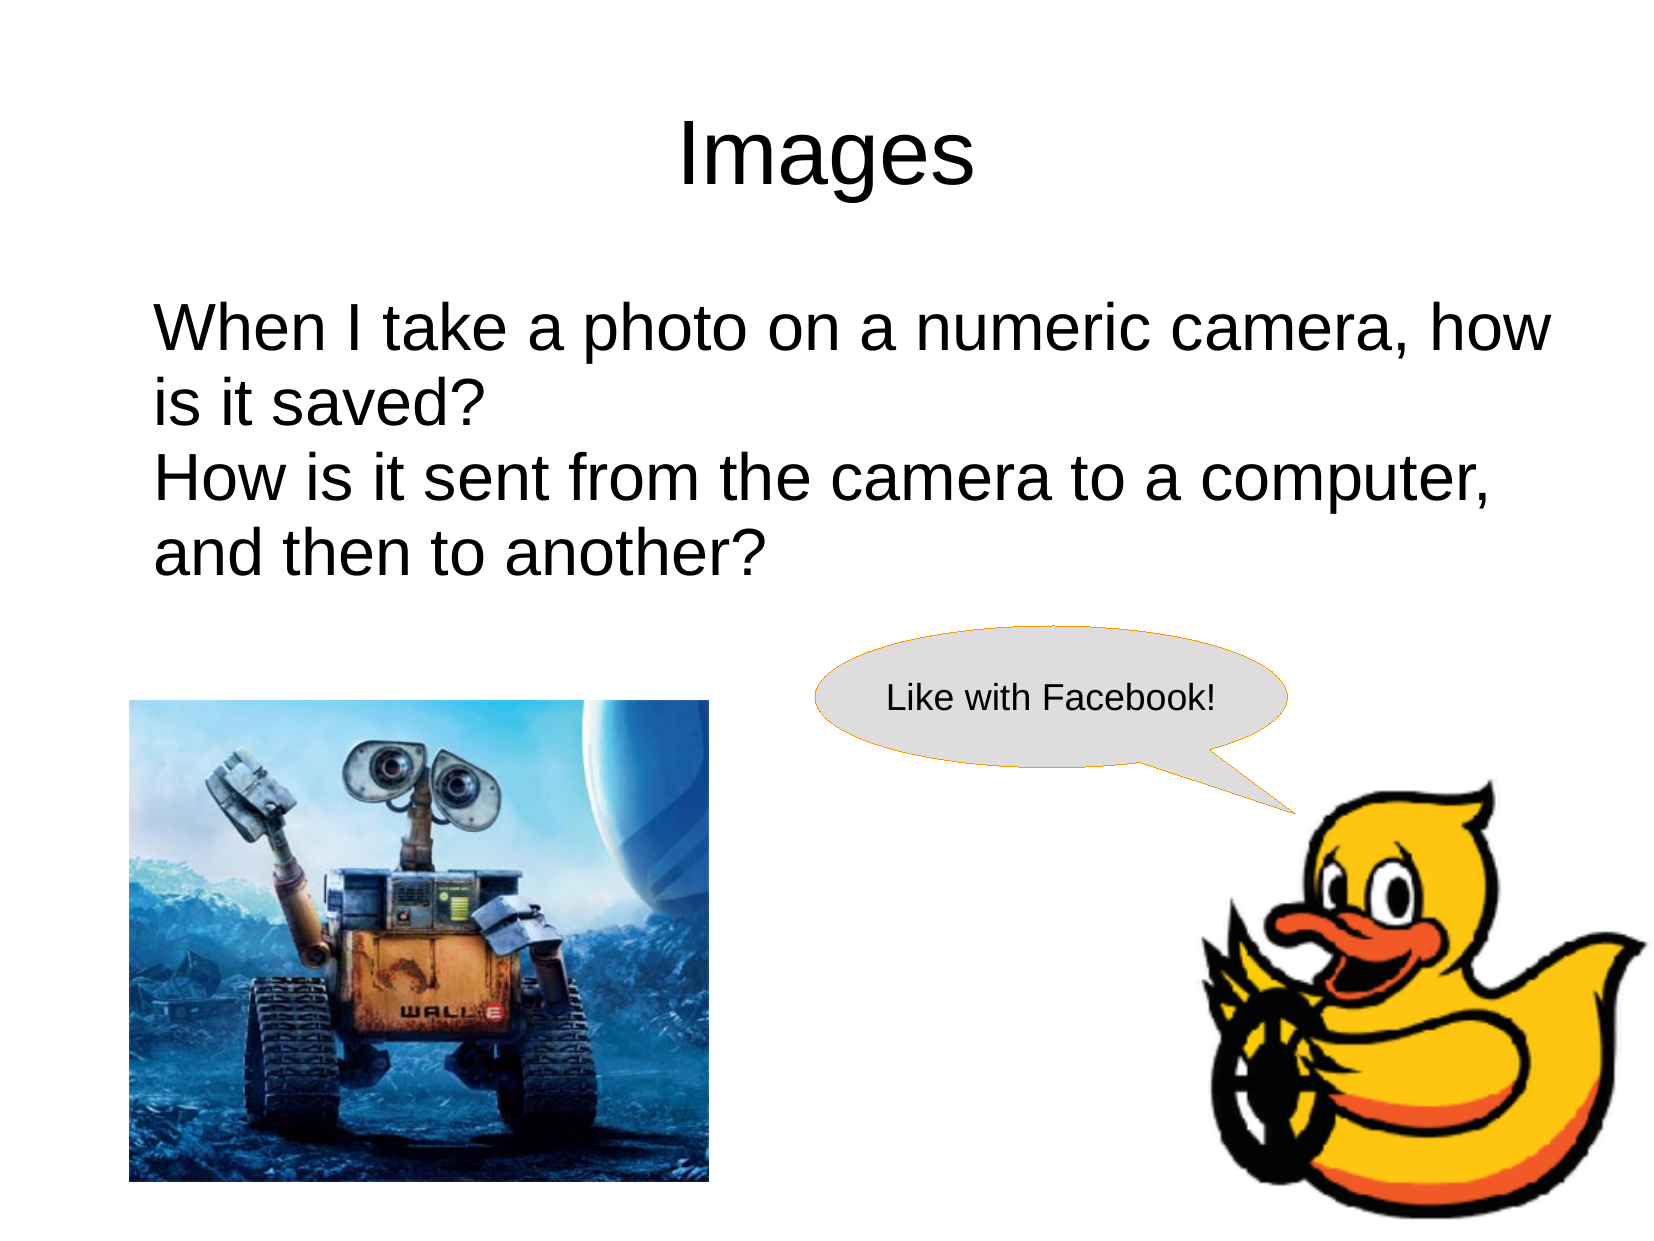

# Images
When I take a photo on a numeric camera, how is it saved?
How is it sent from the camera to a computer, and then to another?
Like with Facebook!